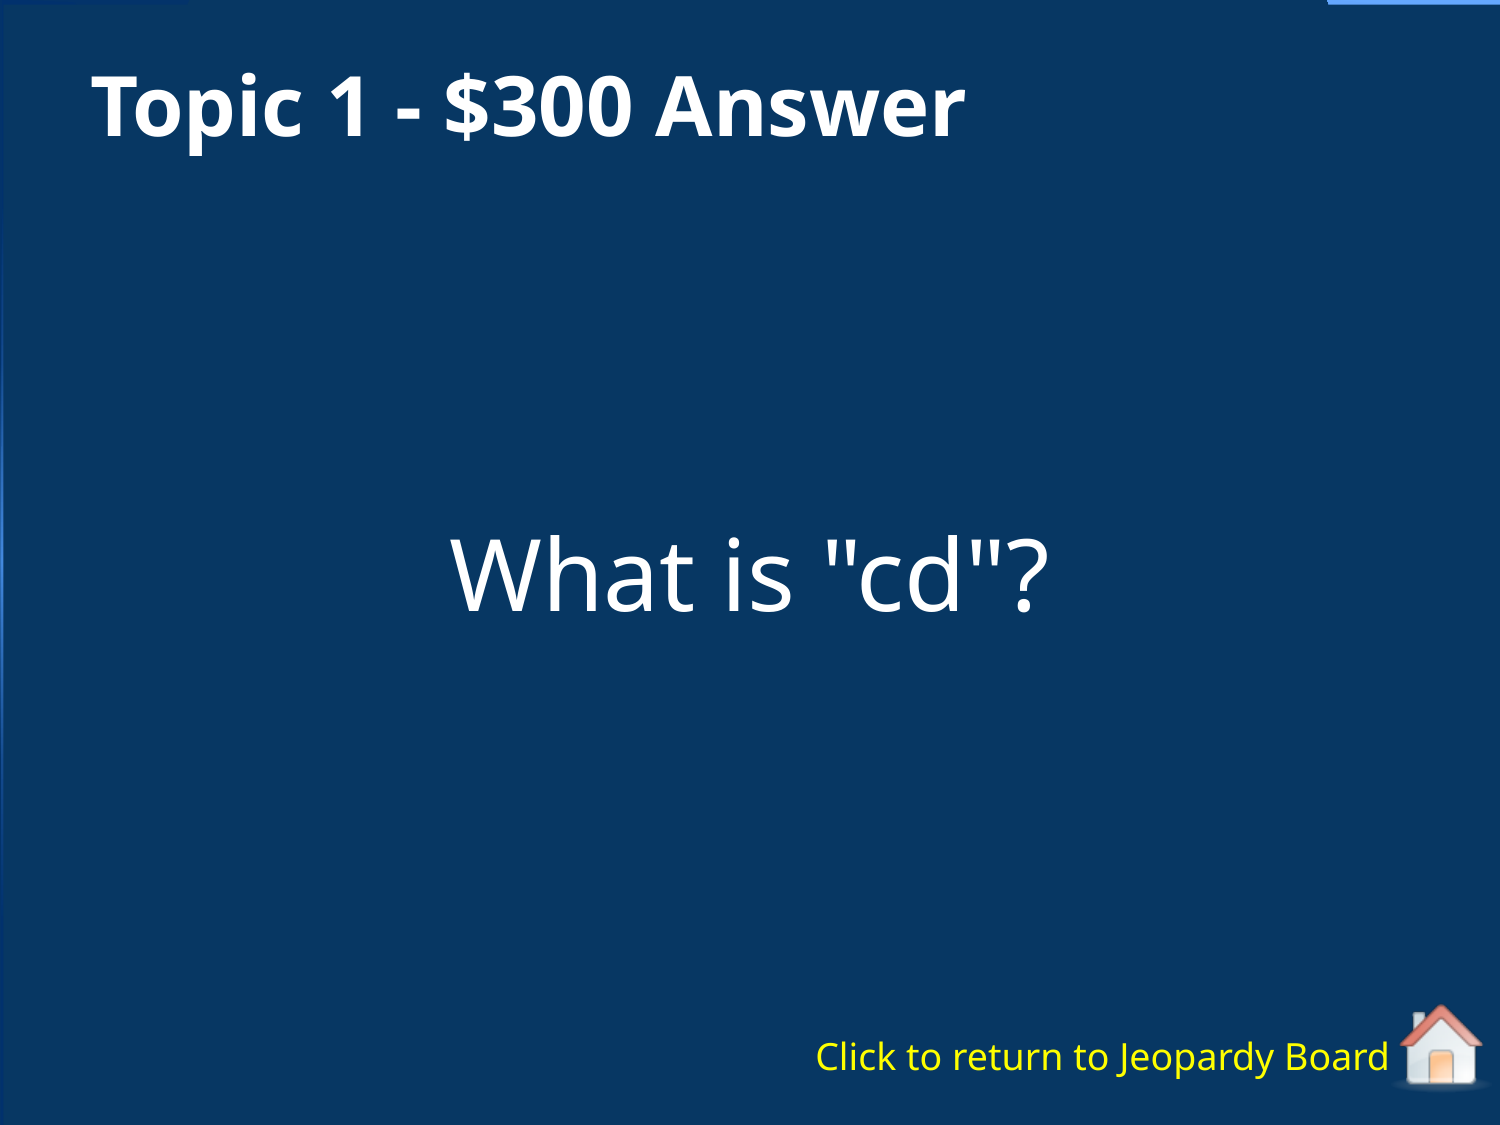

Topic 1 - $300 Answer
# What is "cd"?
Click to return to Jeopardy Board